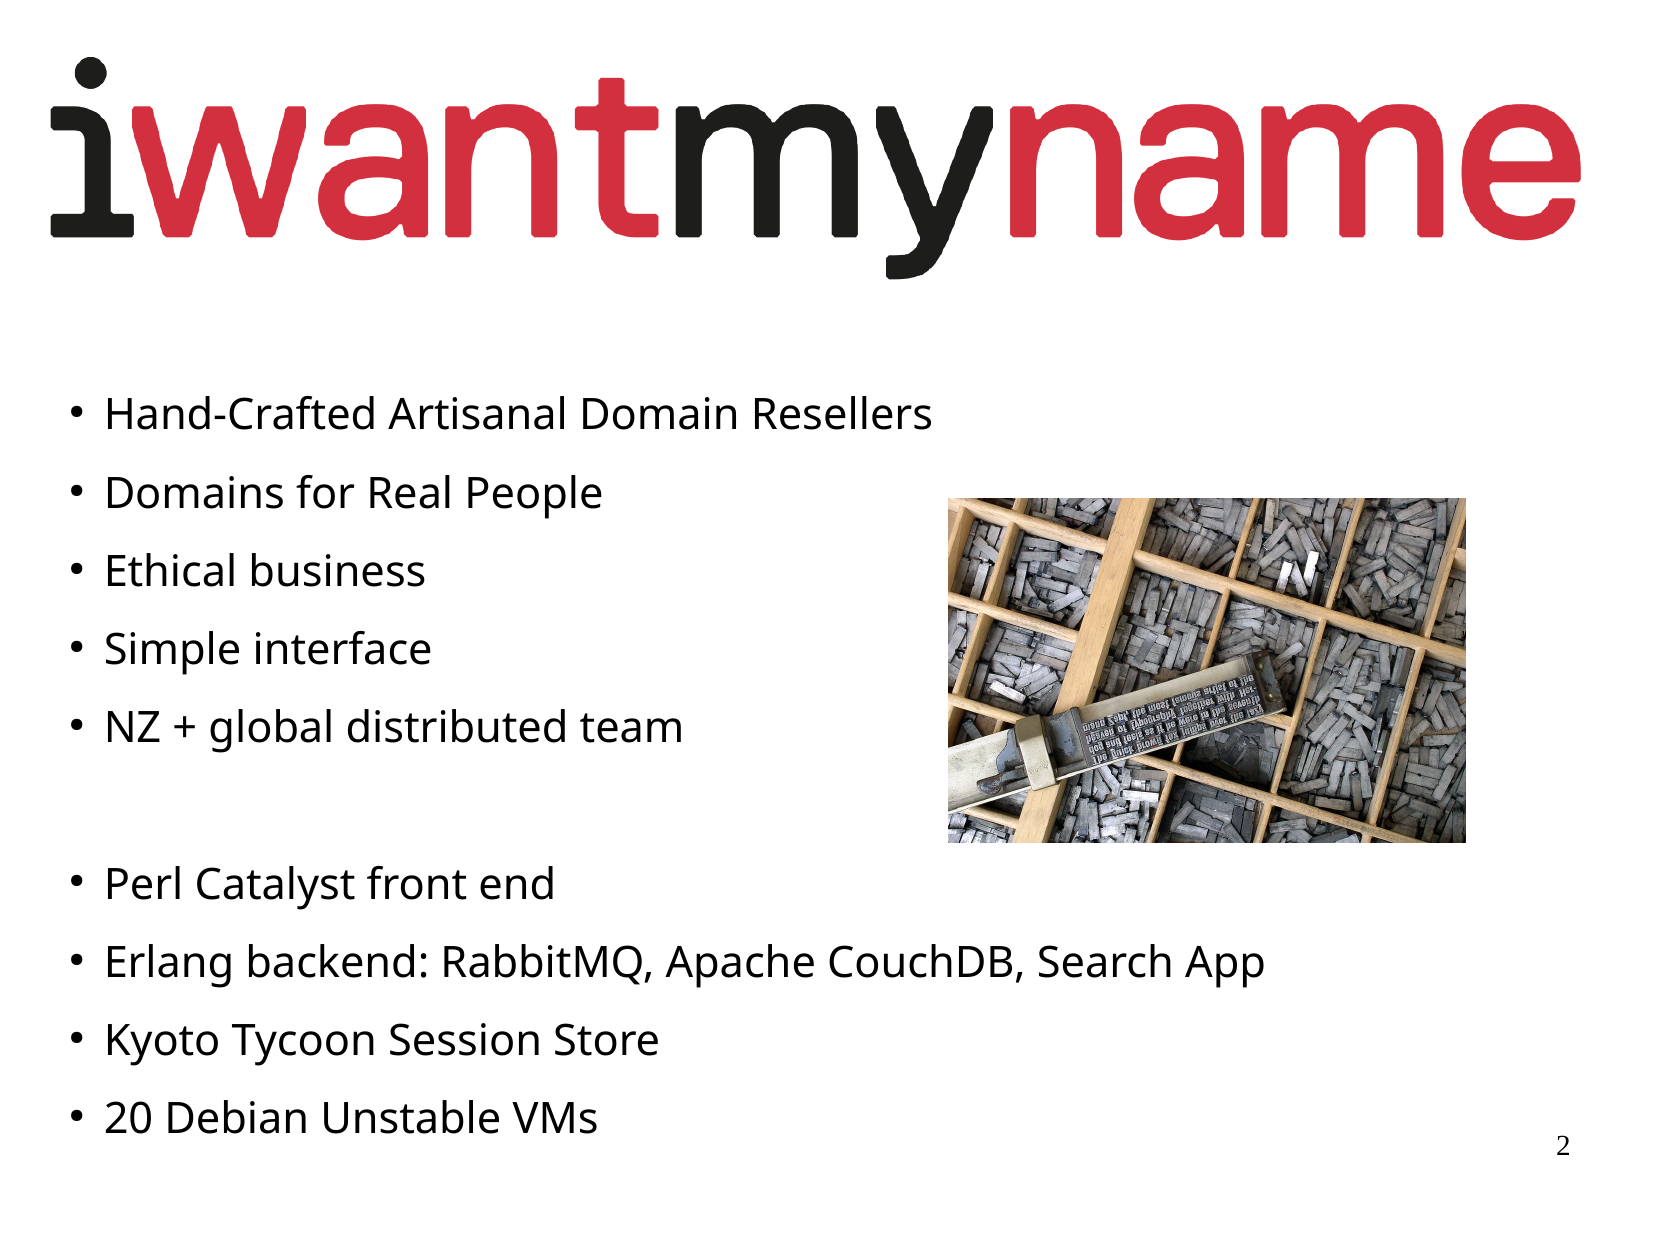

# Hand-Crafted Artisanal Domain Resellers
Domains for Real People
Ethical business
Simple interface
NZ + global distributed team
Perl Catalyst front end
Erlang backend: RabbitMQ, Apache CouchDB, Search App
Kyoto Tycoon Session Store
20 Debian Unstable VMs
2